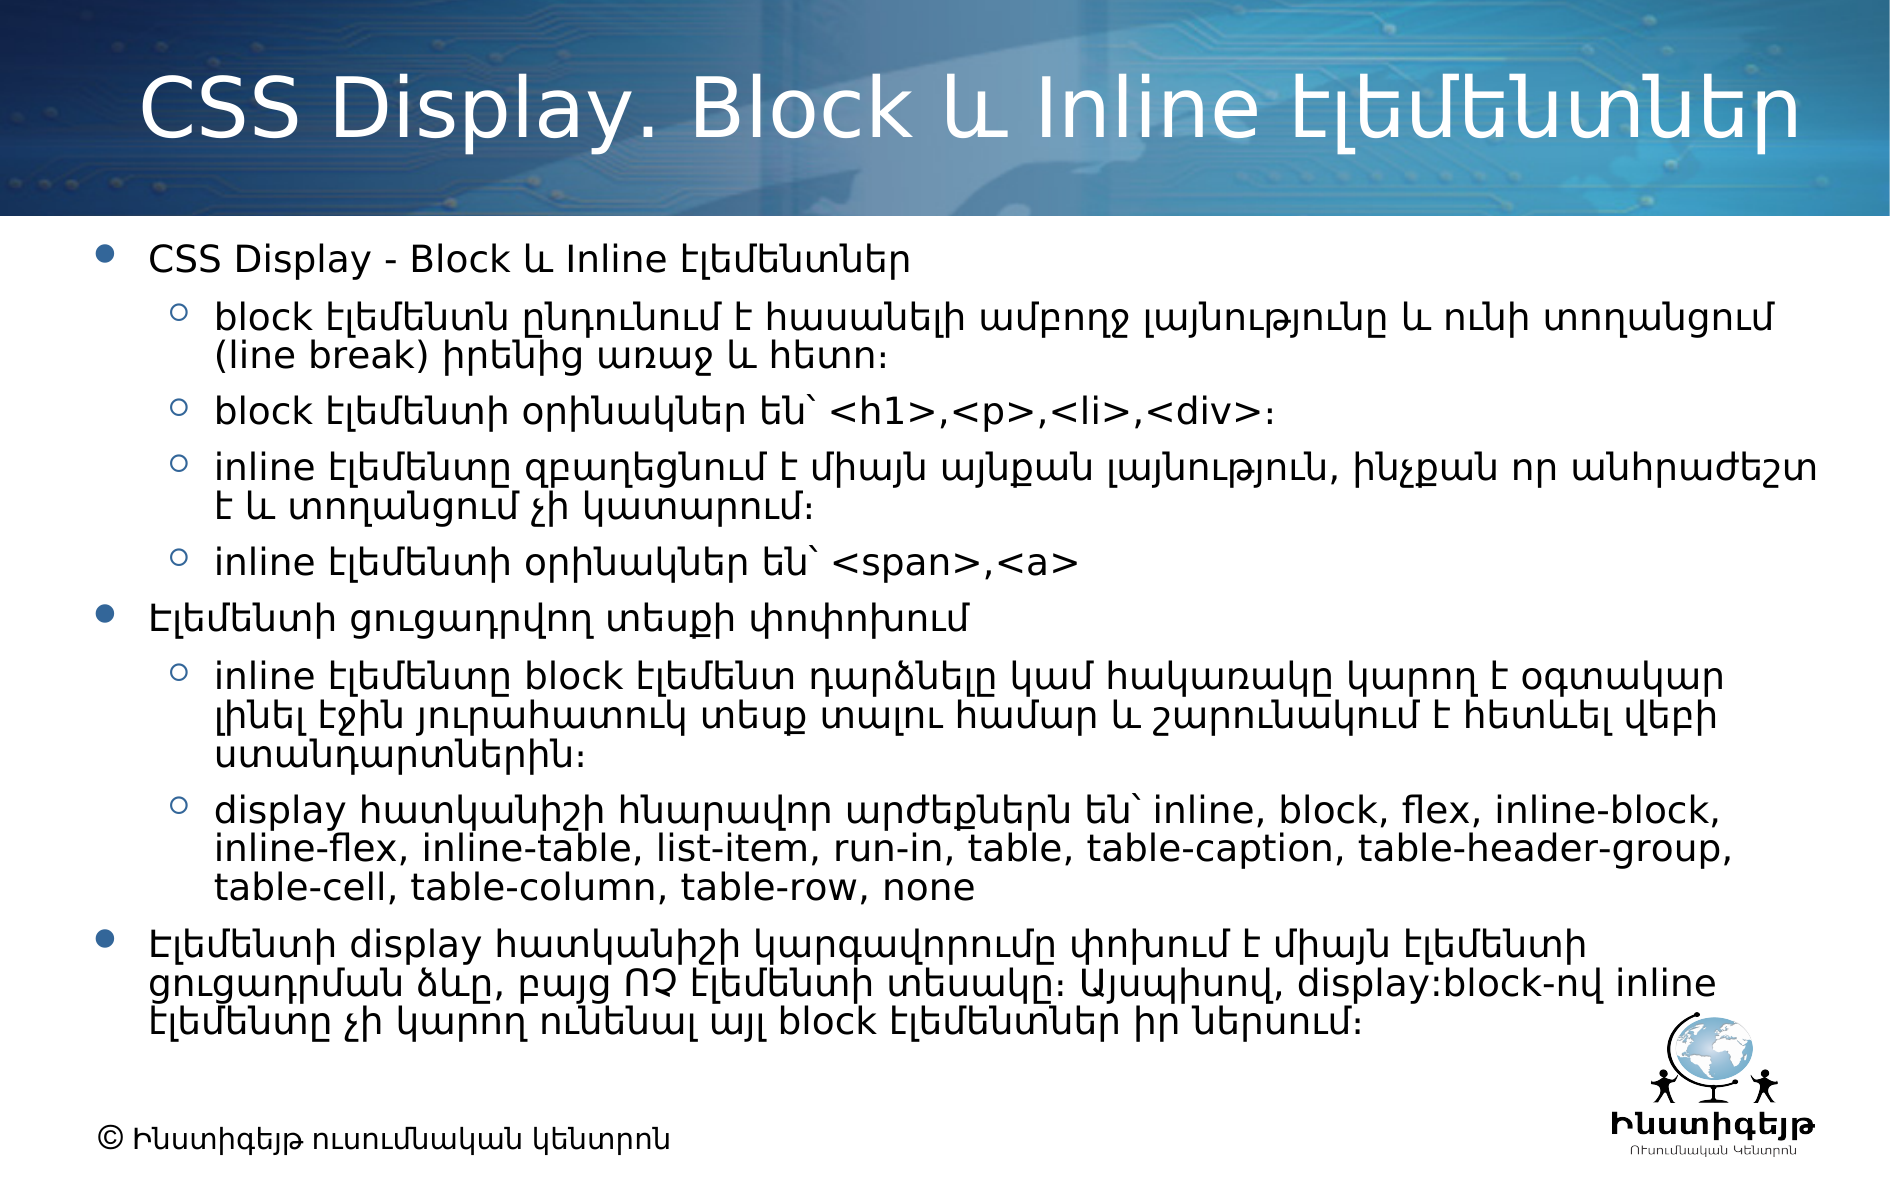

CSS Display․ Block և Inline էլեմենտներ
# CSS Display - Block և Inline էլեմենտներ
block էլեմենտն ընդունում է հասանելի ամբողջ լայնությունը և ունի տողանցում (line break) իրենից առաջ և հետո։
block էլեմենտի օրինակներ են՝ <h1>,<p>,<li>,<div>։
inline էլեմենտը զբաղեցնում է միայն այնքան լայնություն, ինչքան որ անհրաժեշտ է և տողանցում չի կատարում։
inline էլեմենտի օրինակներ են՝ <span>,<a>
Էլեմենտի ցուցադրվող տեսքի փոփոխում
inline էլեմենտը block էլեմենտ դարձնելը կամ հակառակը կարող է օգտակար լինել էջին յուրահատուկ տեսք տալու համար և շարունակում է հետևել վեբի ստանդարտներին։
display հատկանիշի հնարավոր արժեքներն են՝ inline, block, flex, inline-block, inline-flex, inline-table, list-item, run-in, table, table-caption, table-header-group, table-cell, table-column, table-row, none
Էլեմենտի display հատկանիշի կարգավորումը փոխում է միայն էլեմենտի ցուցադրման ձևը, բայց ՈՉ էլեմենտի տեսակը։ Այսպիսով, display:block-ով inline էլեմենտը չի կարող ունենալ այլ block էլեմենտներ իր ներսում։